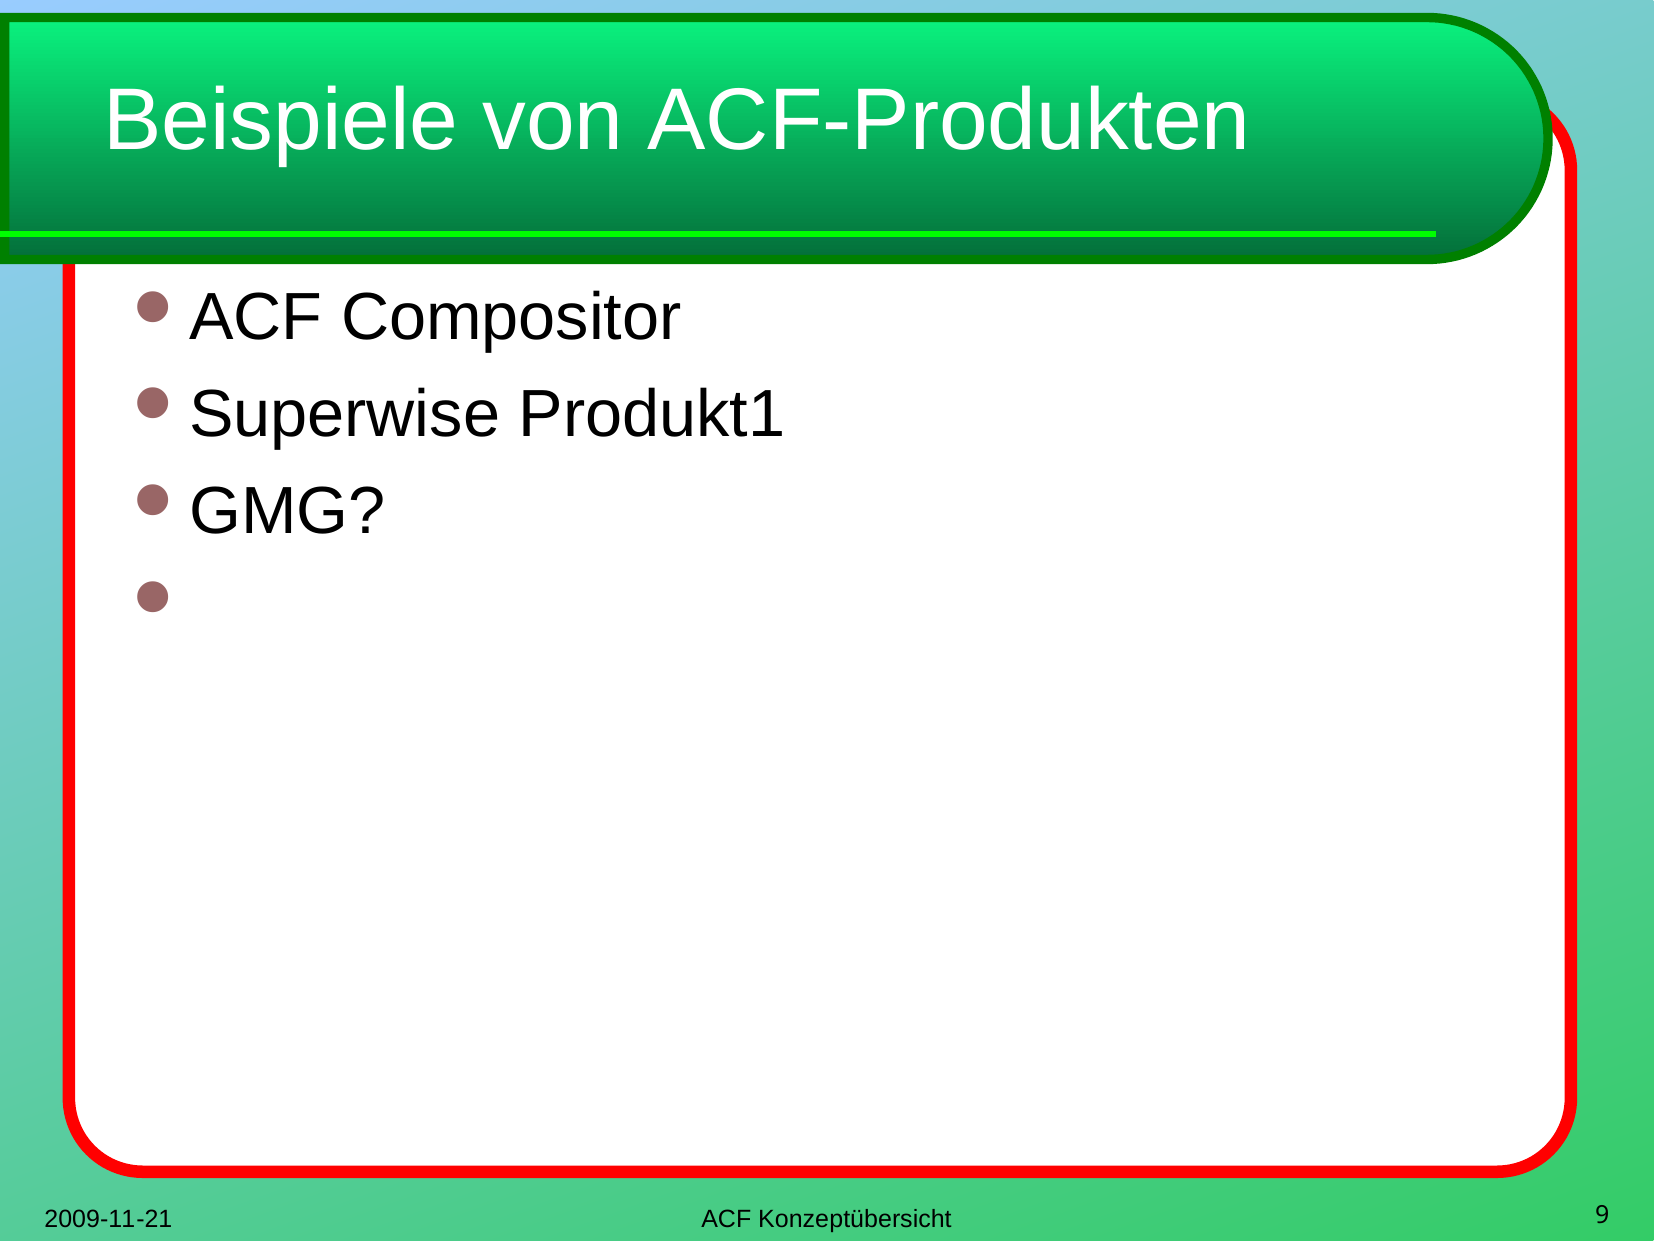

# Beispiele von ACF-Produkten
ACF Compositor
Superwise Produkt1
GMG?
ACF Konzeptübersicht
2009-11-21
9